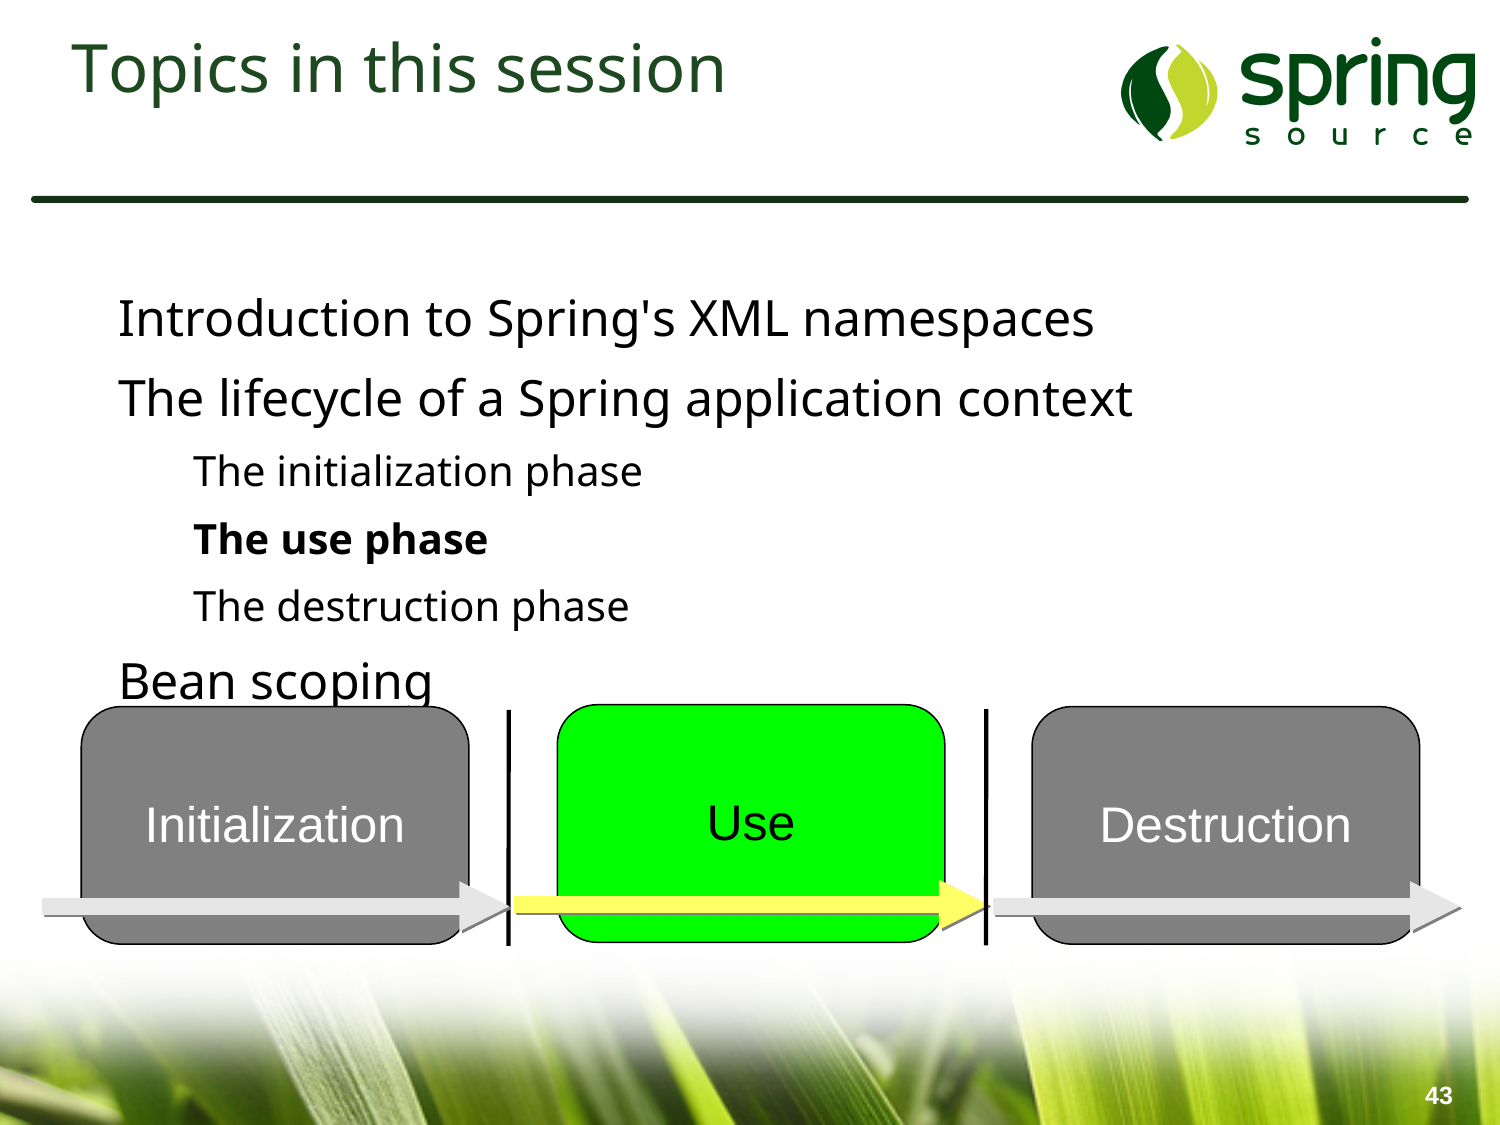

# Topics in this session
Introduction to Spring's XML namespaces
The lifecycle of a Spring application context
The initialization phase
The use phase
The destruction phase
Bean scoping
Use
Initialization
Destruction